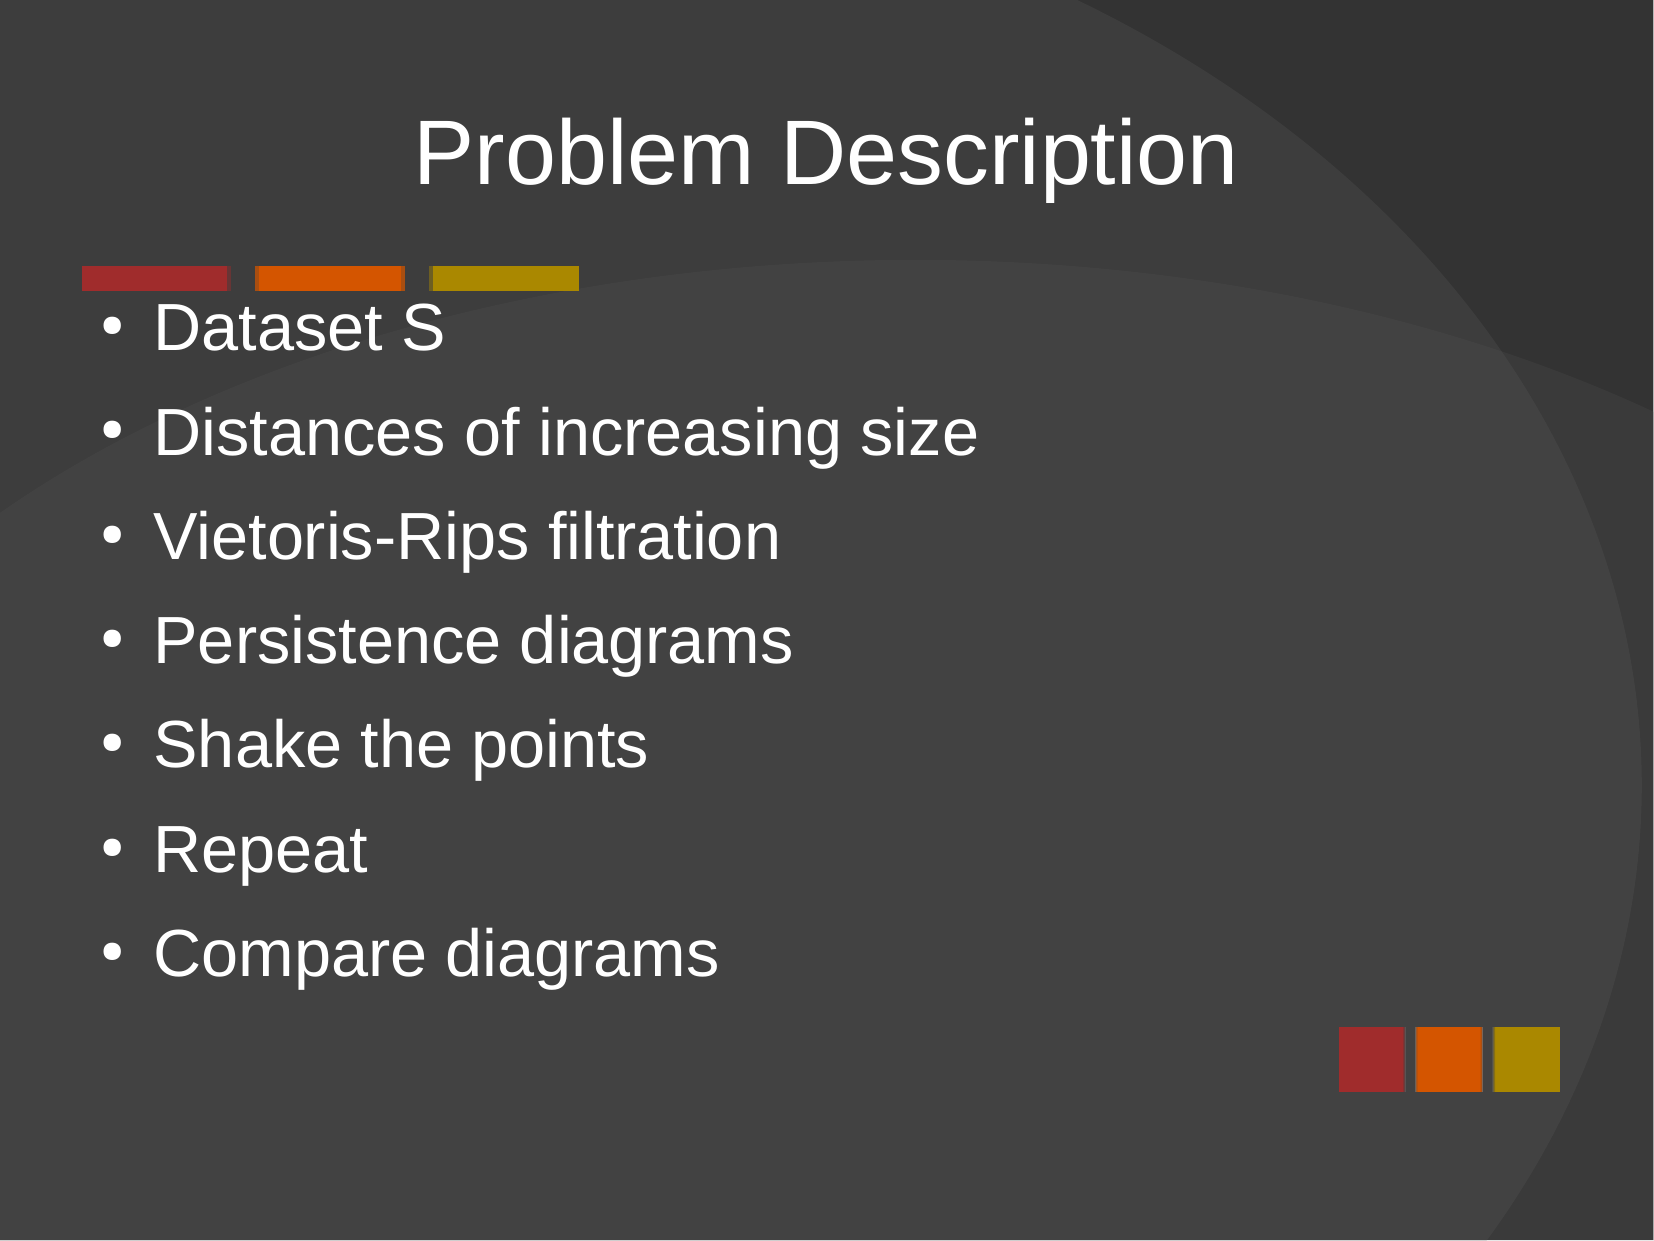

# Problem Description
Dataset S
Distances of increasing size
Vietoris-Rips filtration
Persistence diagrams
Shake the points
Repeat
Compare diagrams